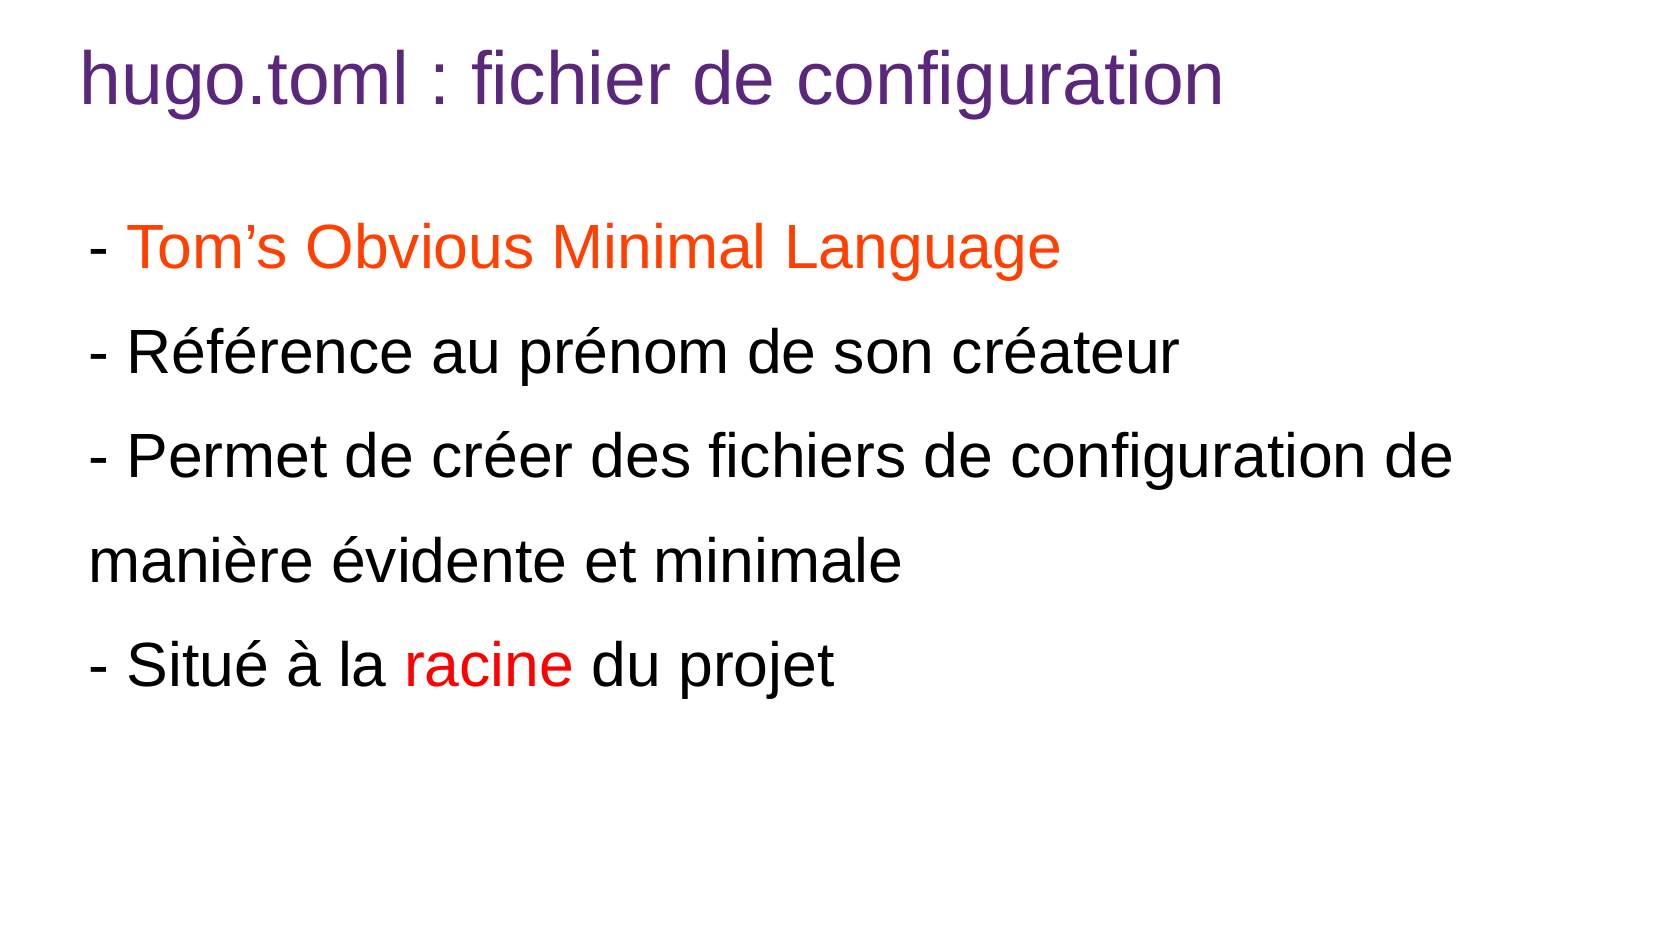

# hugo.toml : fichier de configuration
- Tom’s Obvious Minimal Language
- Référence au prénom de son créateur
- Permet de créer des fichiers de configuration de manière évidente et minimale
- Situé à la racine du projet